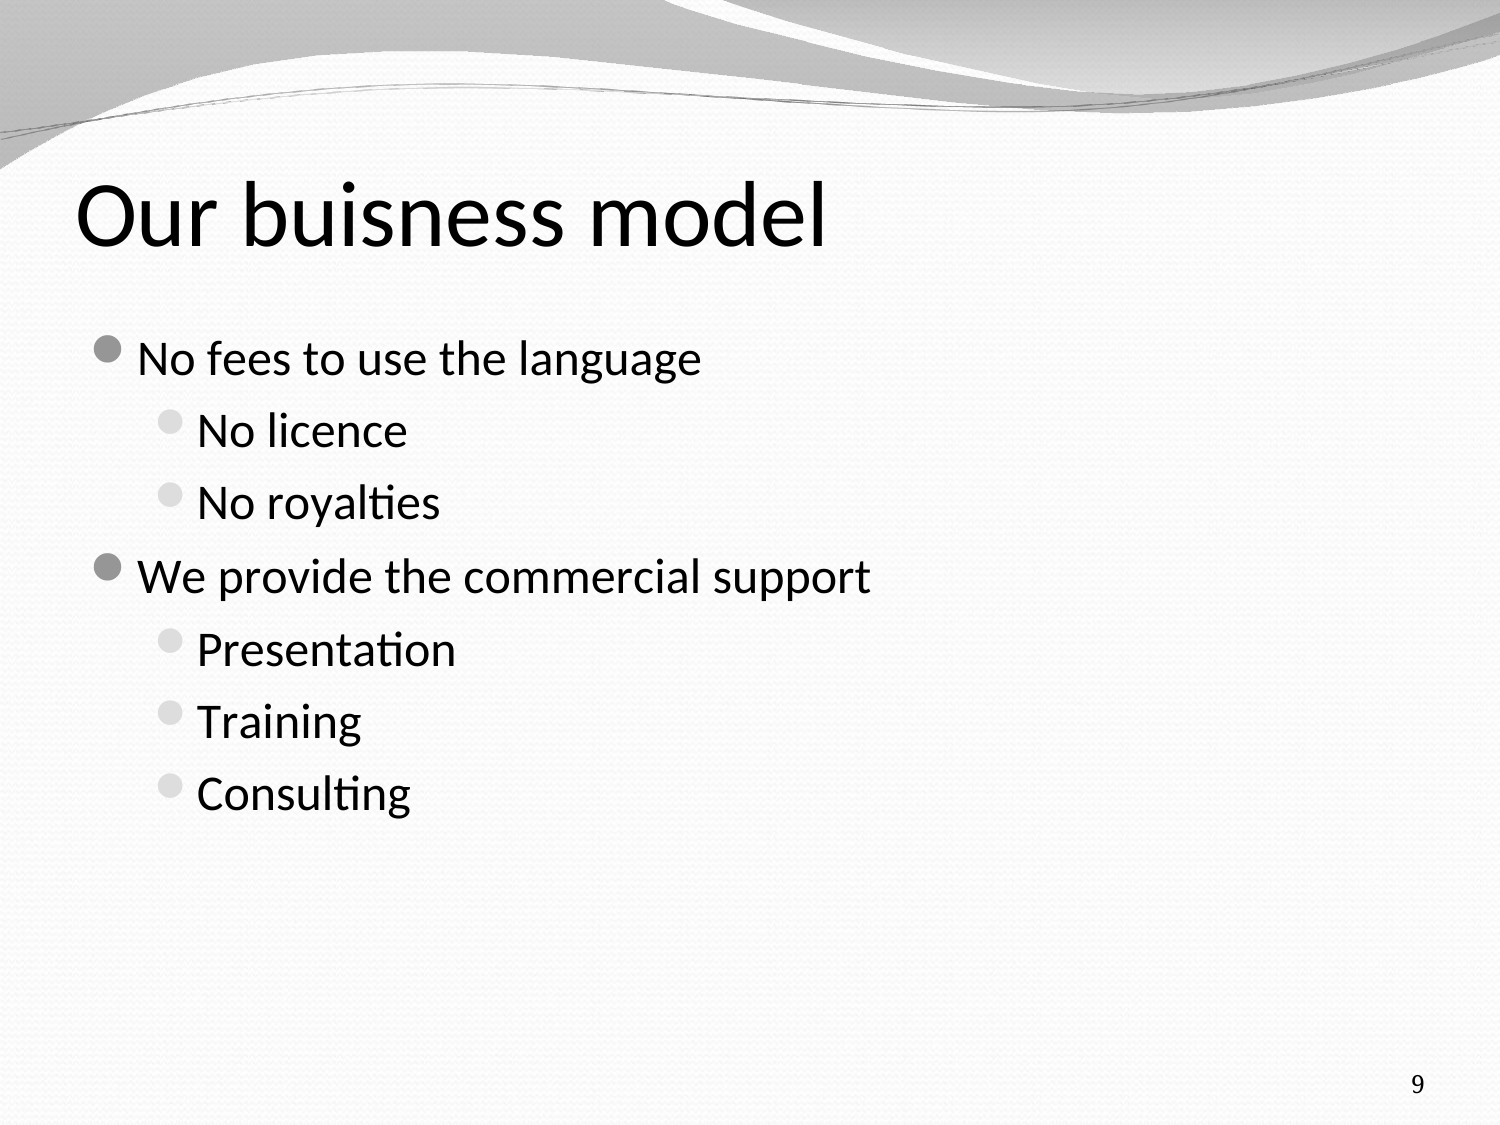

# Our buisness model
No fees to use the language
No licence
No royalties
We provide the commercial support
Presentation
Training
Consulting